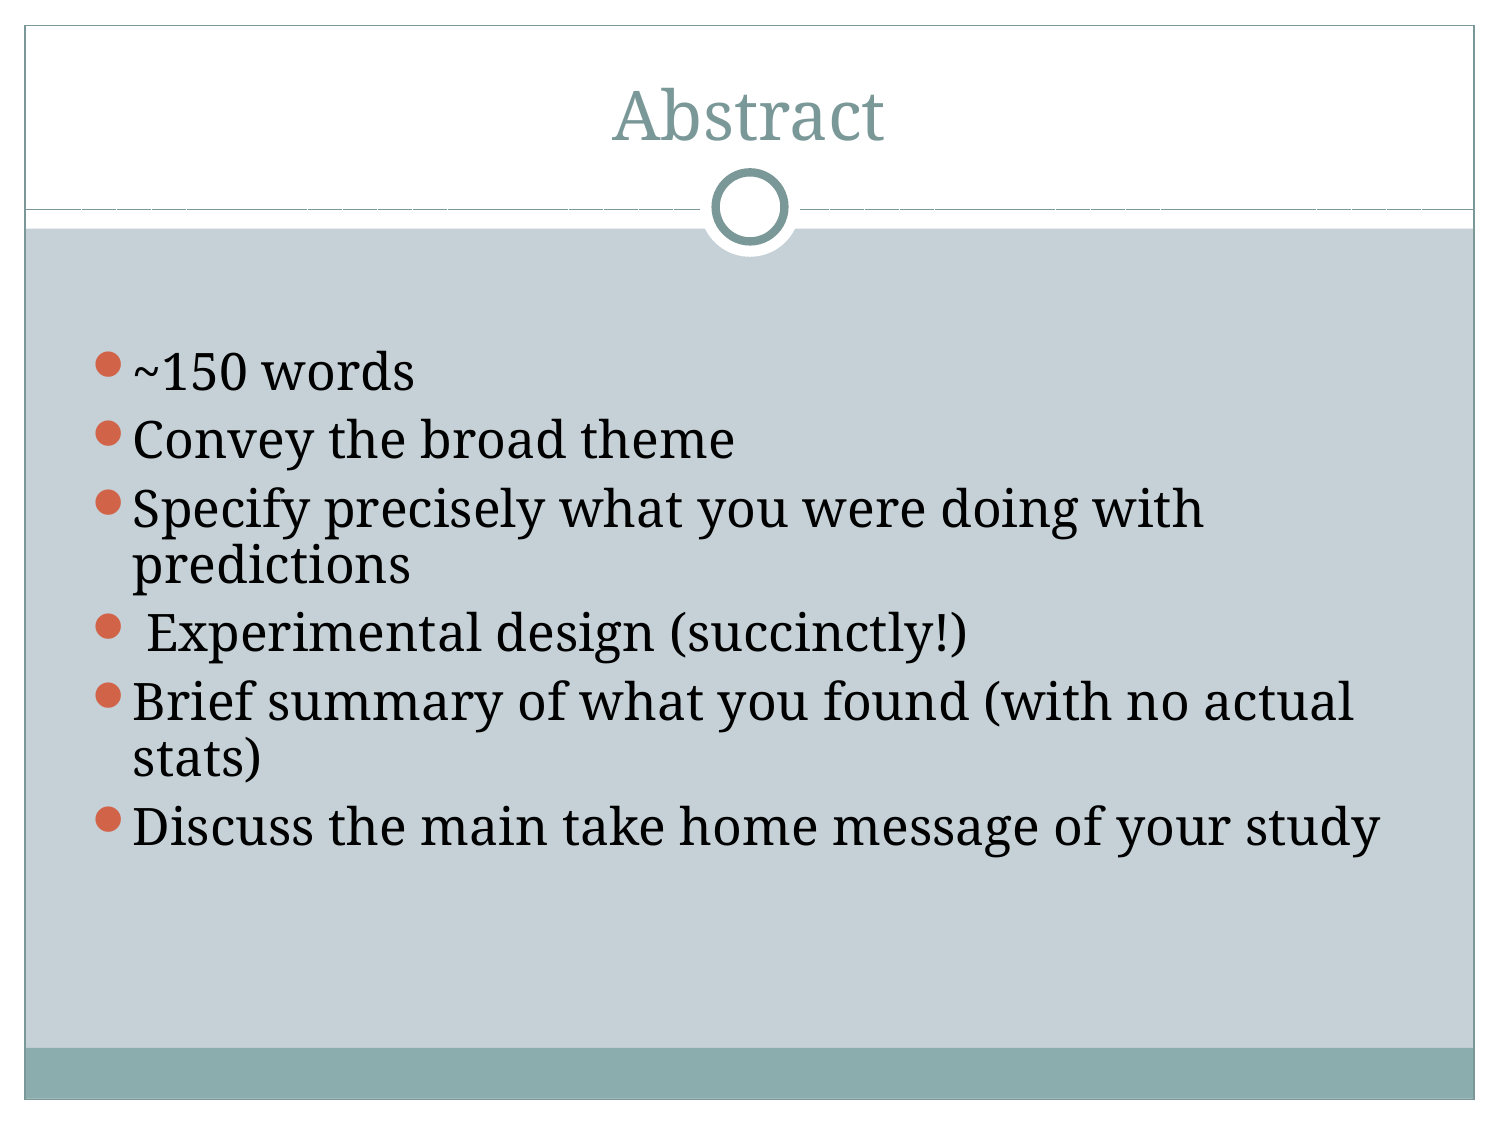

# Abstract
~150 words
Convey the broad theme
Specify precisely what you were doing with predictions
 Experimental design (succinctly!)
Brief summary of what you found (with no actual stats)
Discuss the main take home message of your study